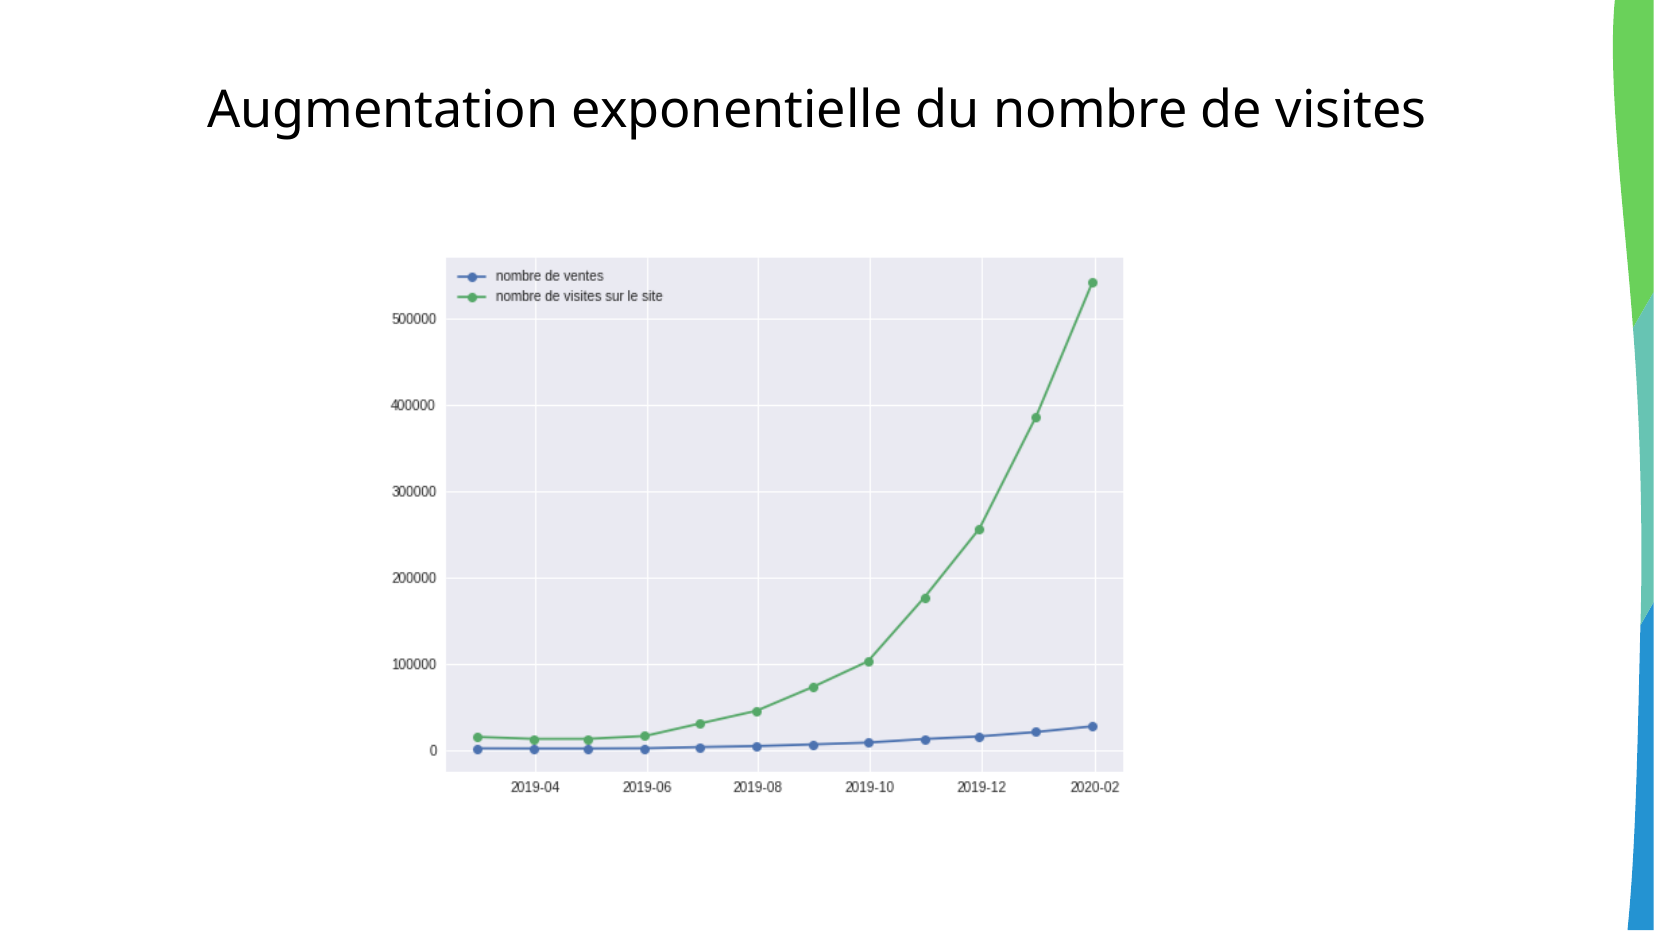

# Augmentation exponentielle du nombre de visites